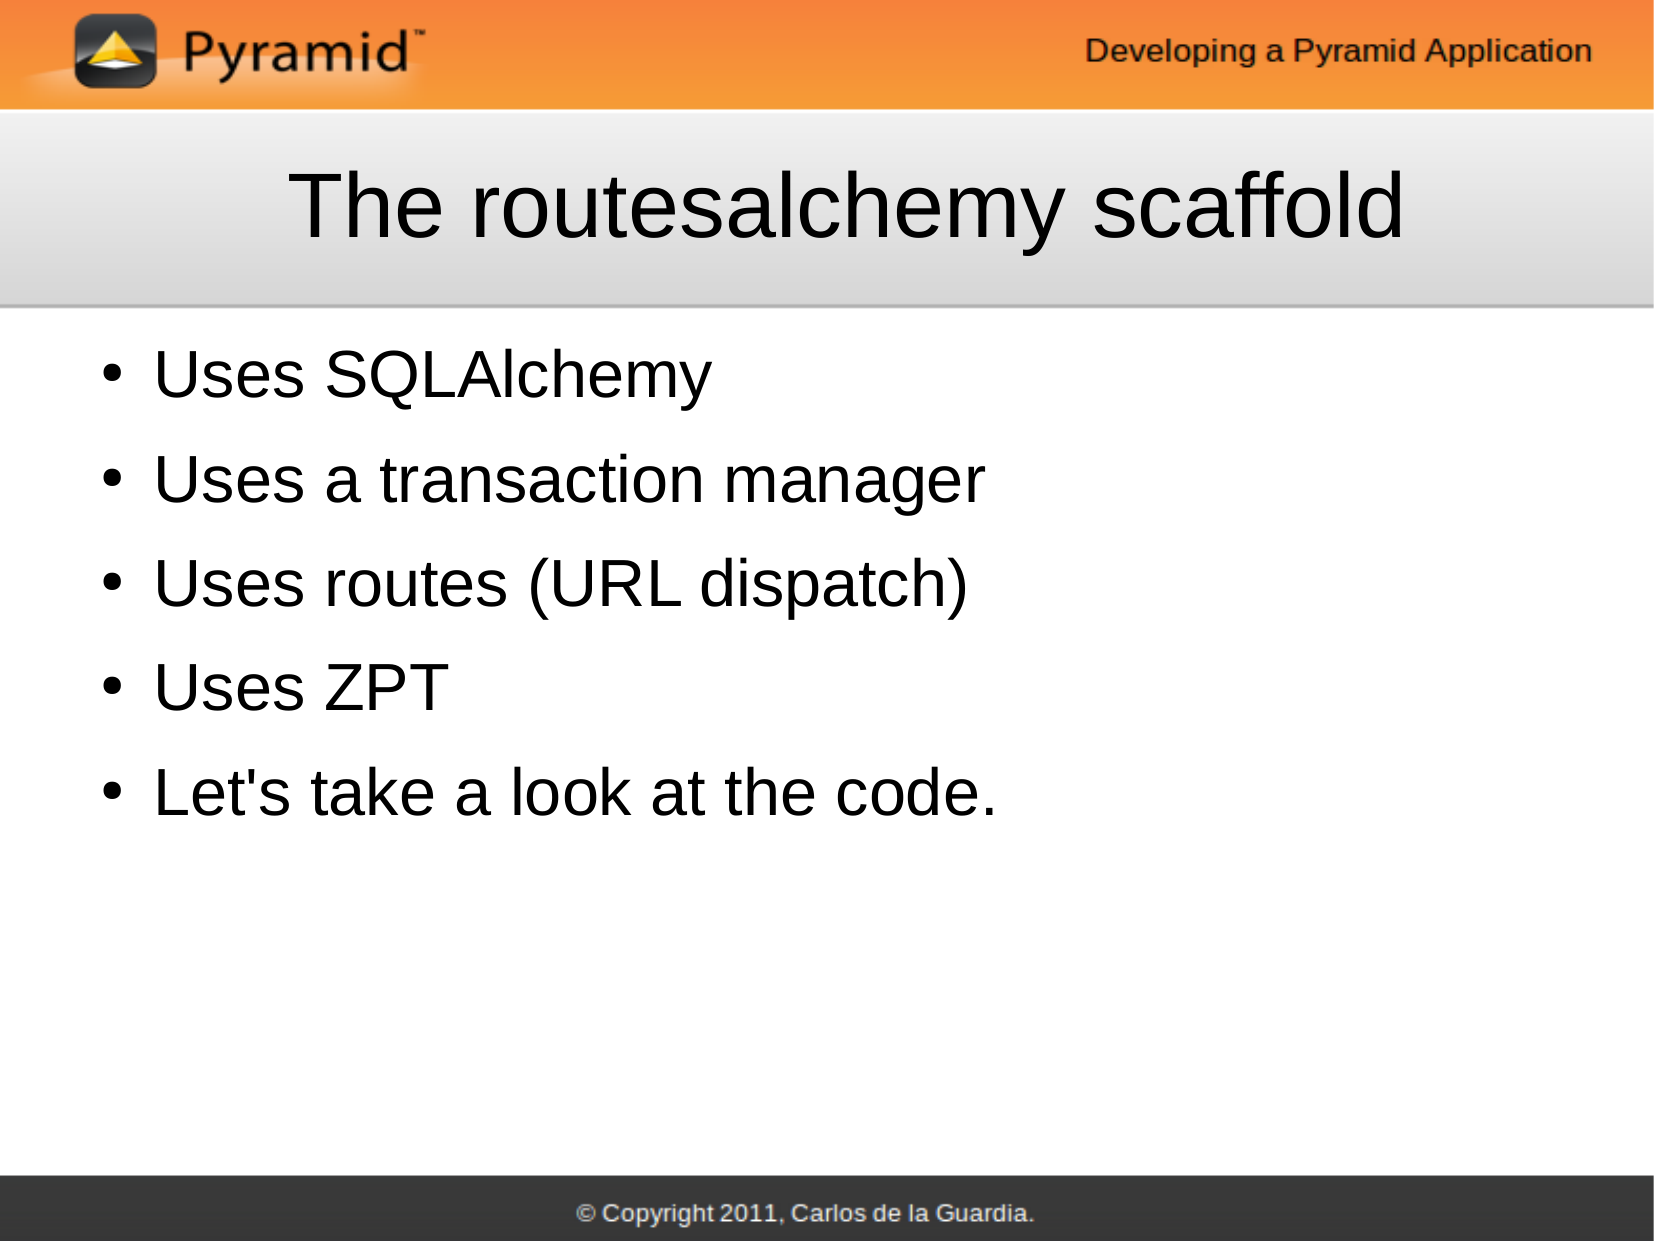

# The routesalchemy scaffold
Uses SQLAlchemy
Uses a transaction manager
Uses routes (URL dispatch)
Uses ZPT
Let's take a look at the code.